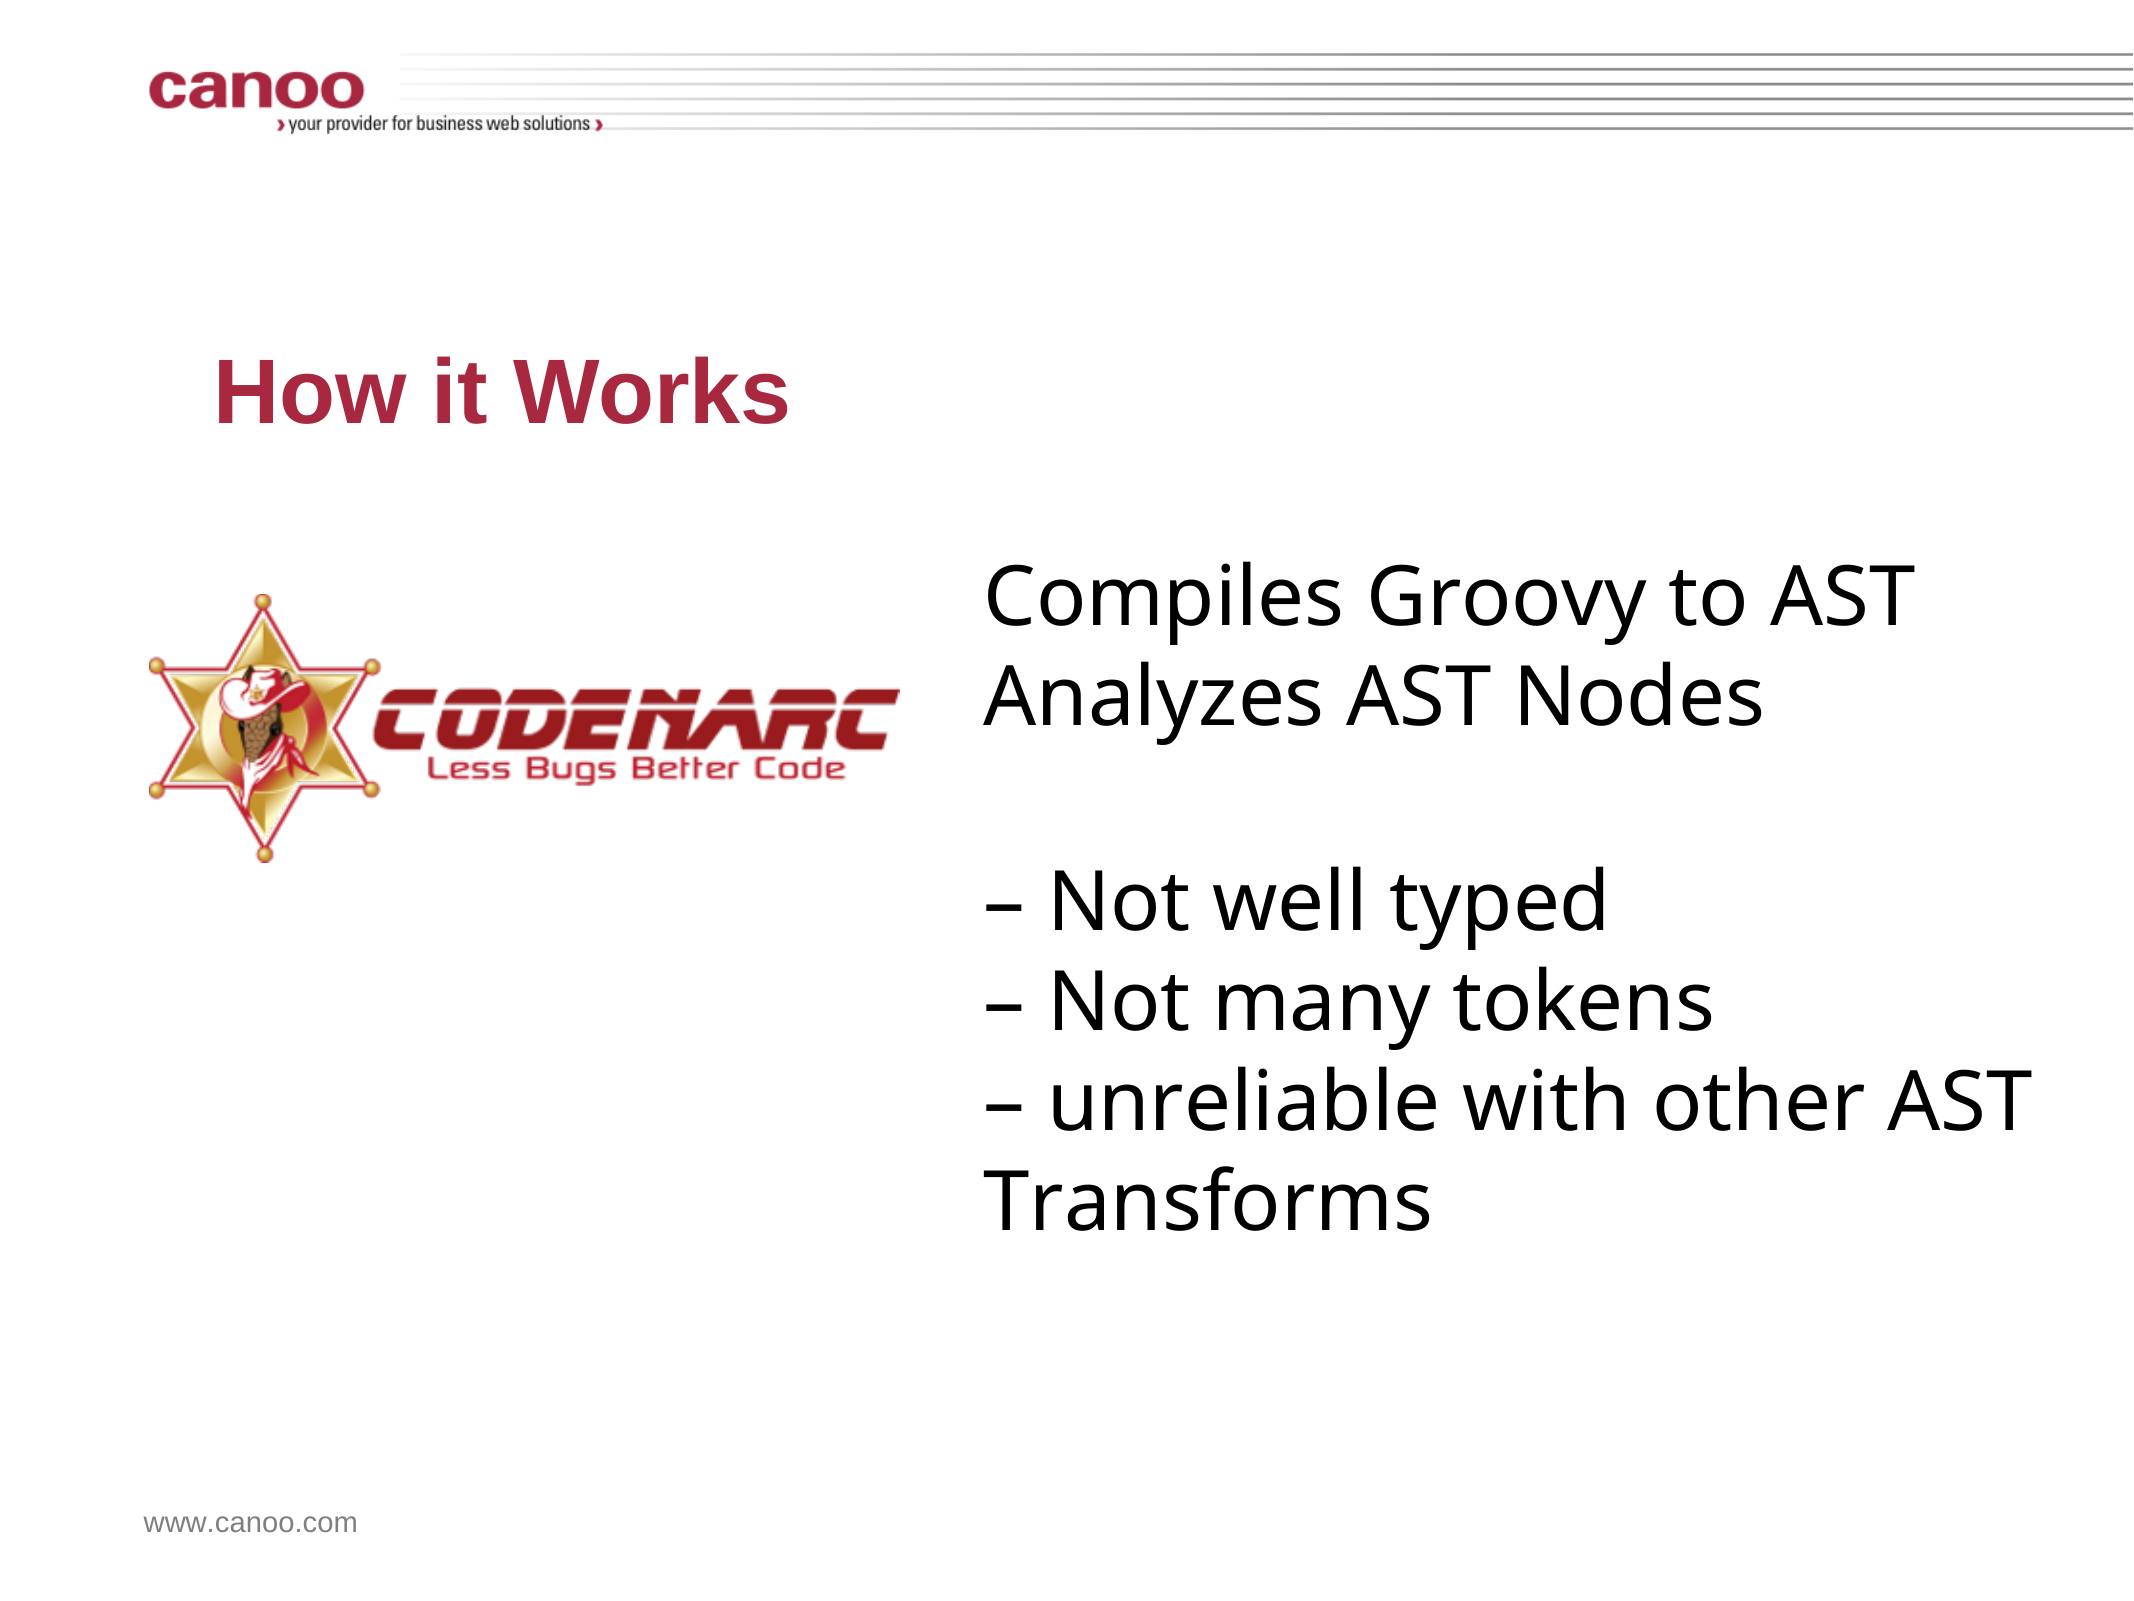

# How it Works
Compiles Groovy to AST
Analyzes AST Nodes
– Not well typed
– Not many tokens
– unreliable with other AST Transforms